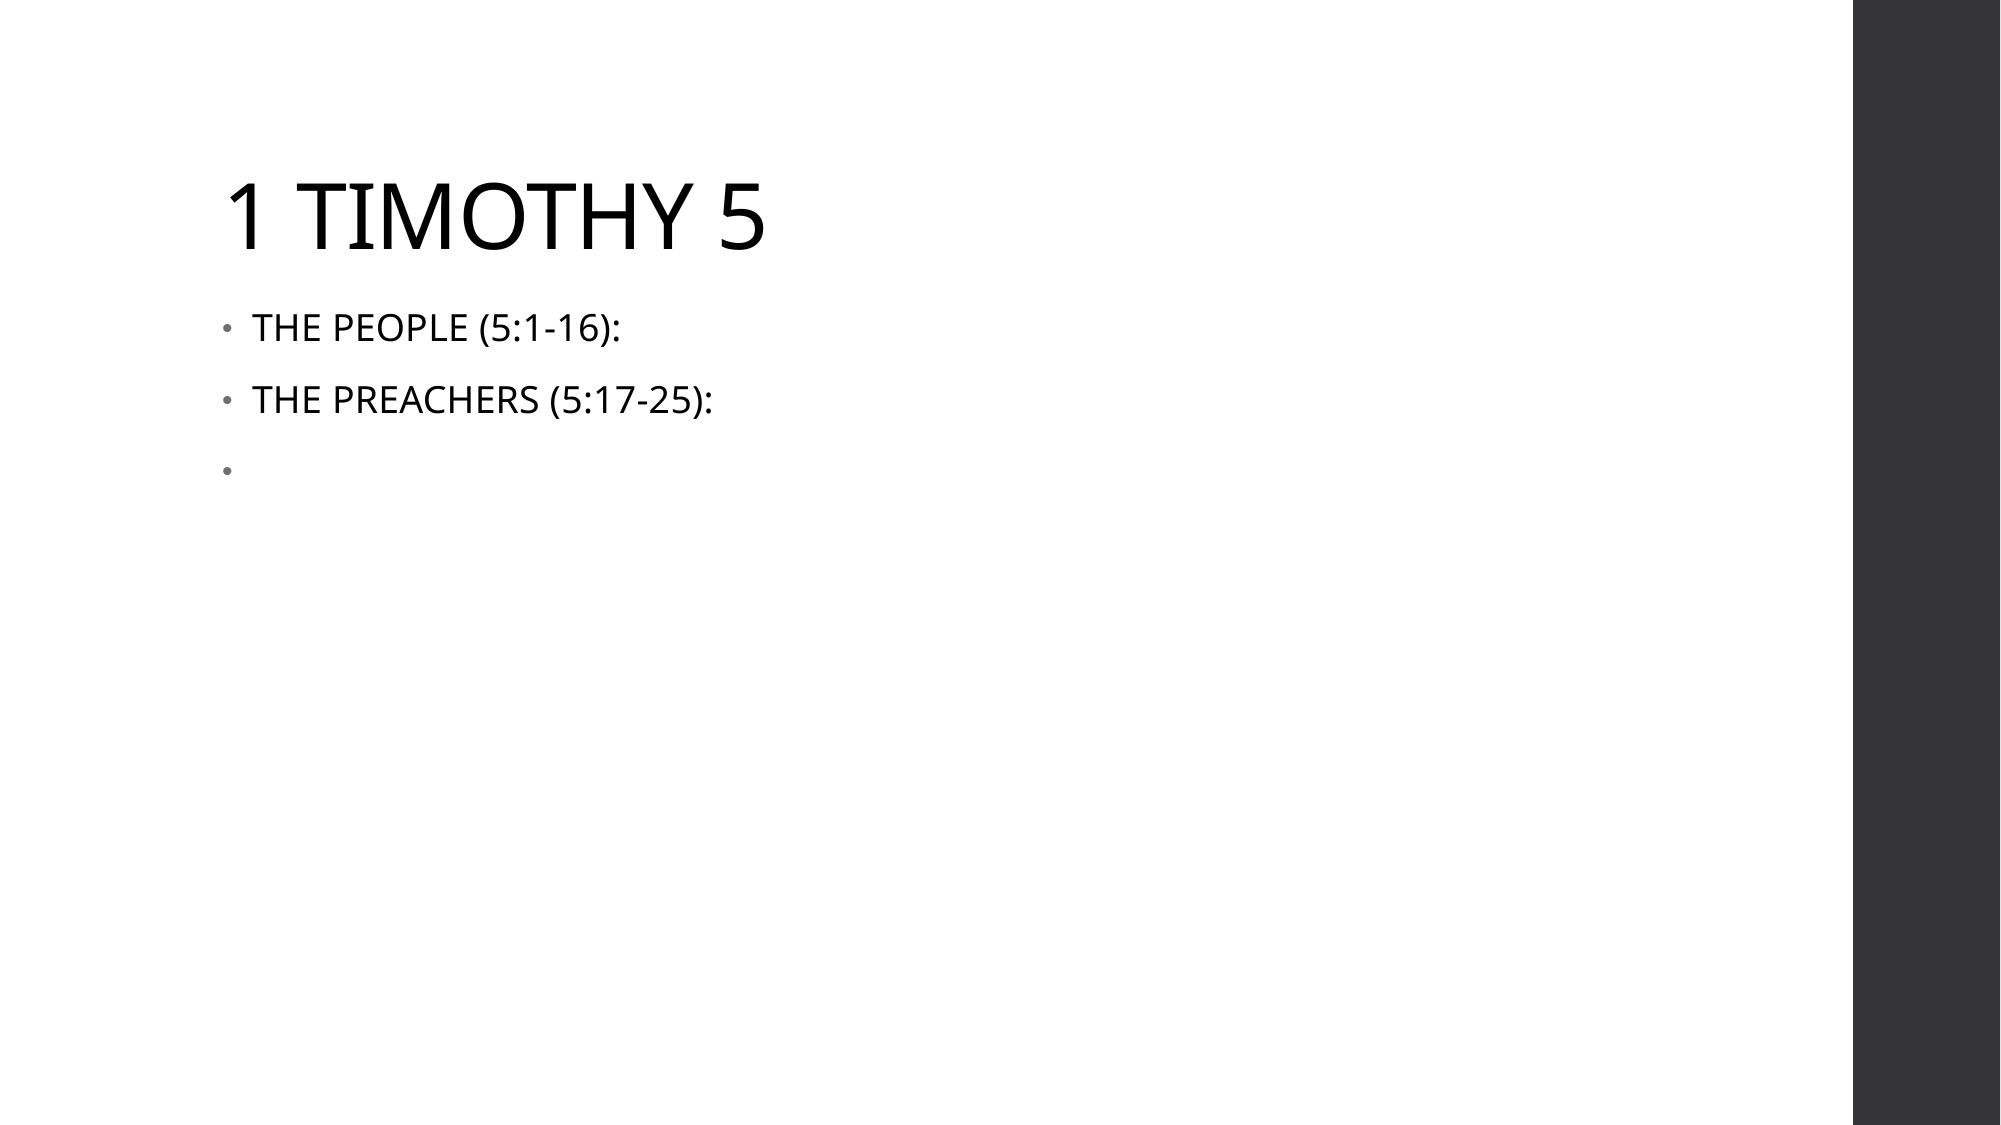

# 1 TIMOTHY 5
THE PEOPLE (5:1-16):
THE PREACHERS (5:17-25):